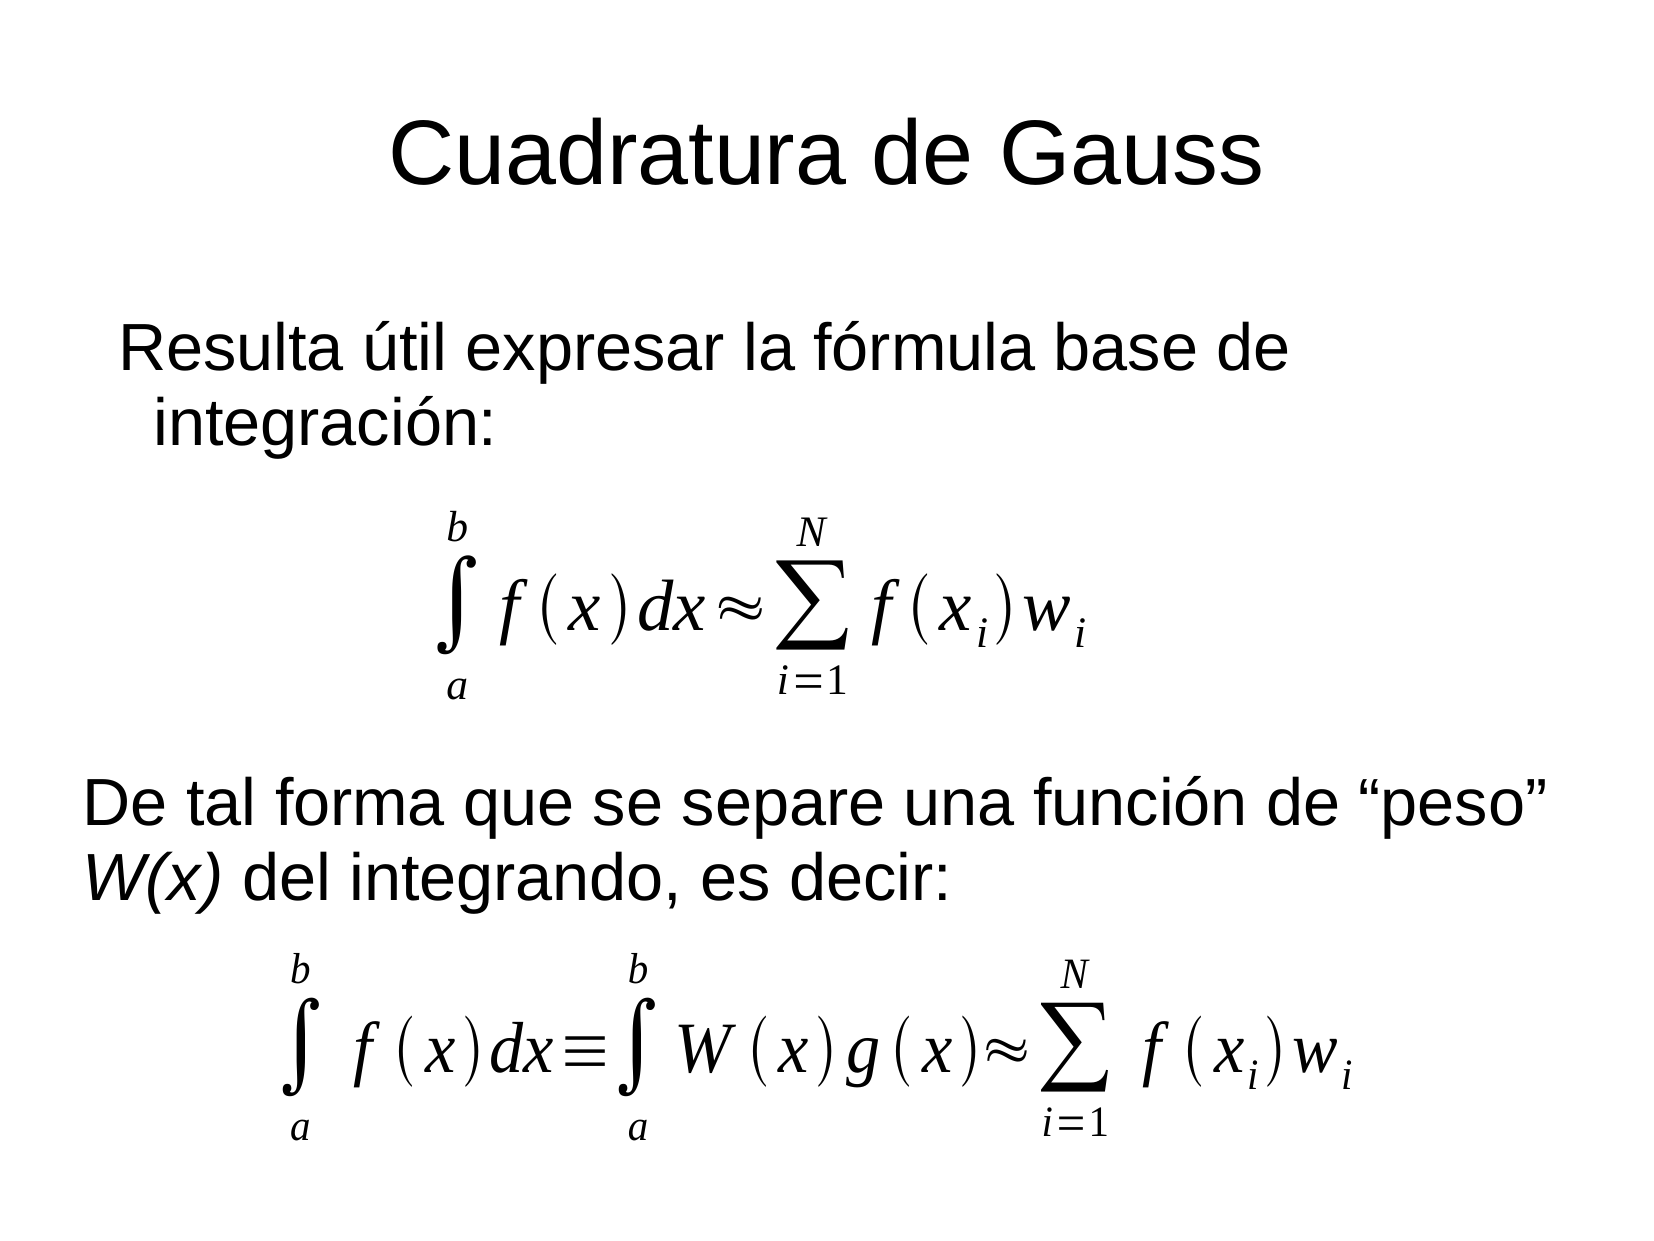

# Cuadratura de Gauss
Resulta útil expresar la fórmula base de integración:
De tal forma que se separe una función de “peso” W(x) del integrando, es decir: